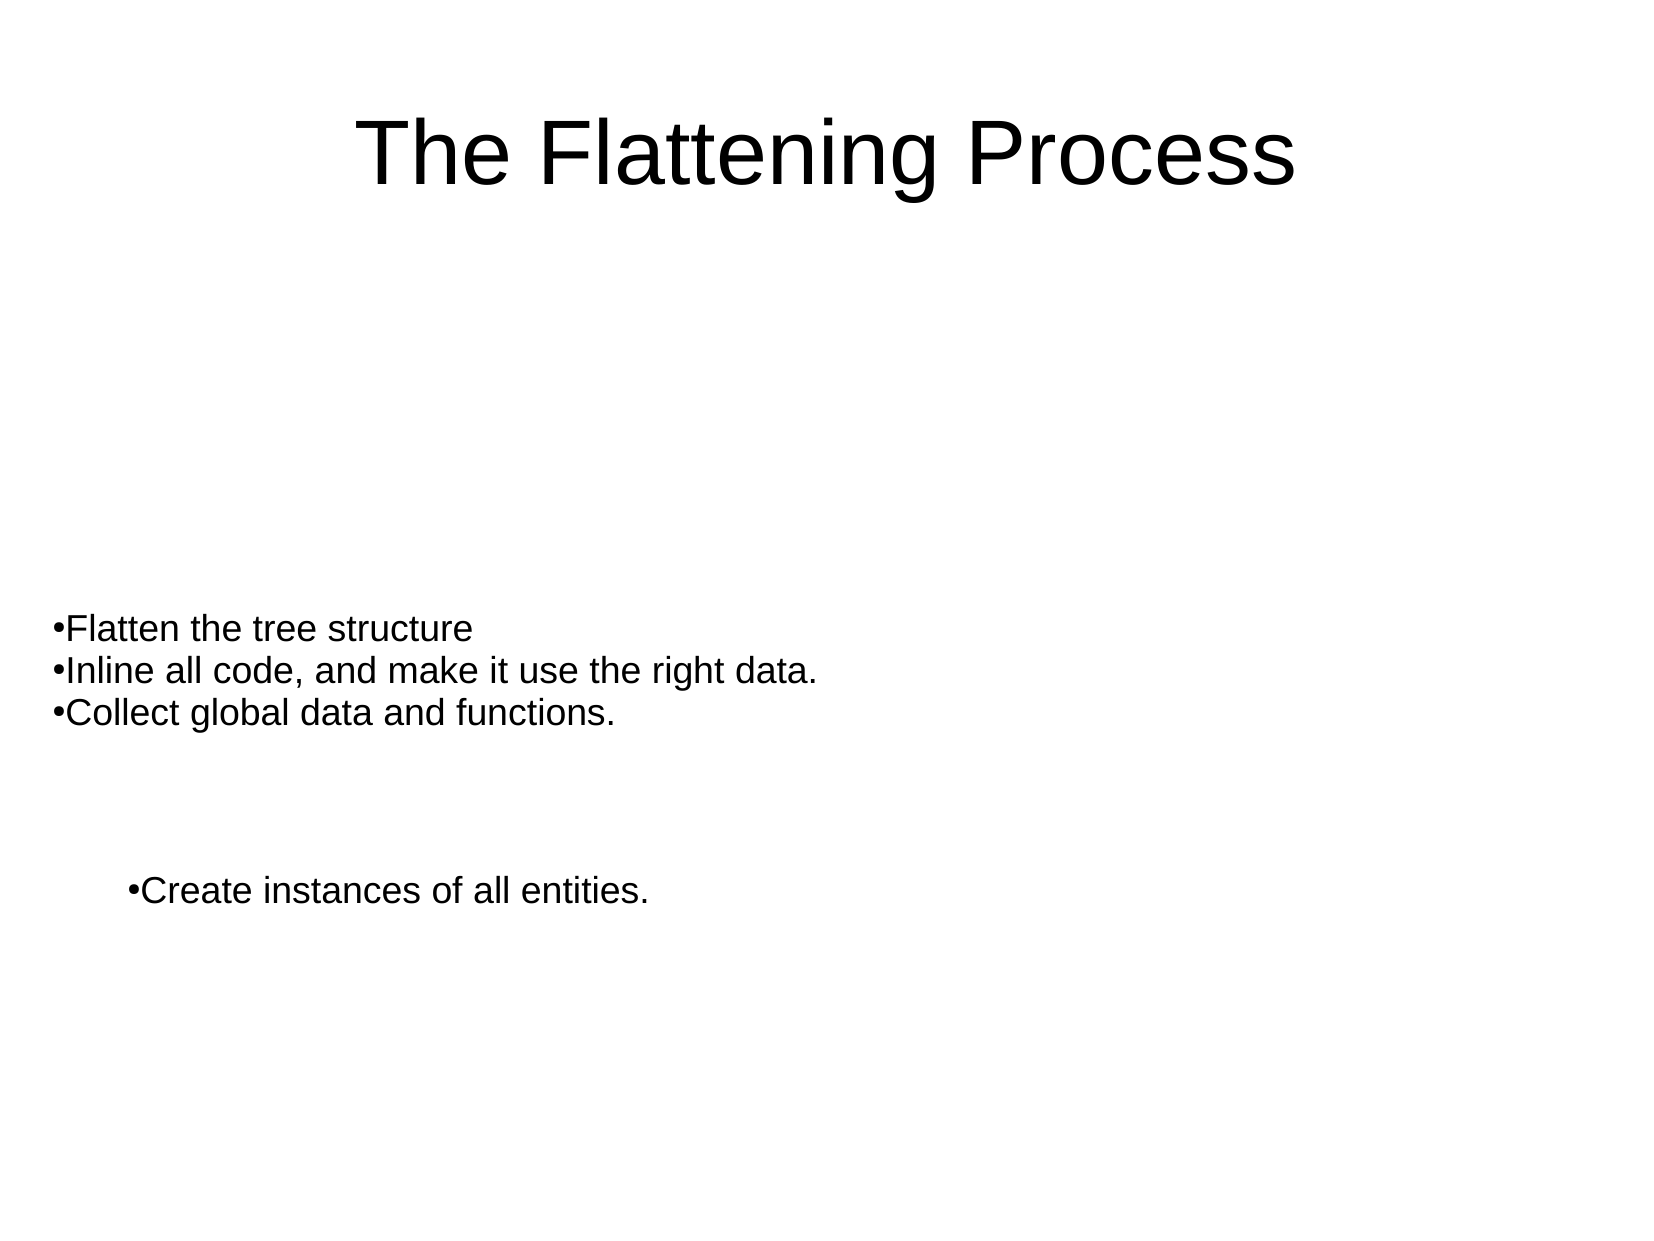

# The Flattening Process
Flatten the tree structure
Inline all code, and make it use the right data.
Collect global data and functions.
Create instances of all entities.